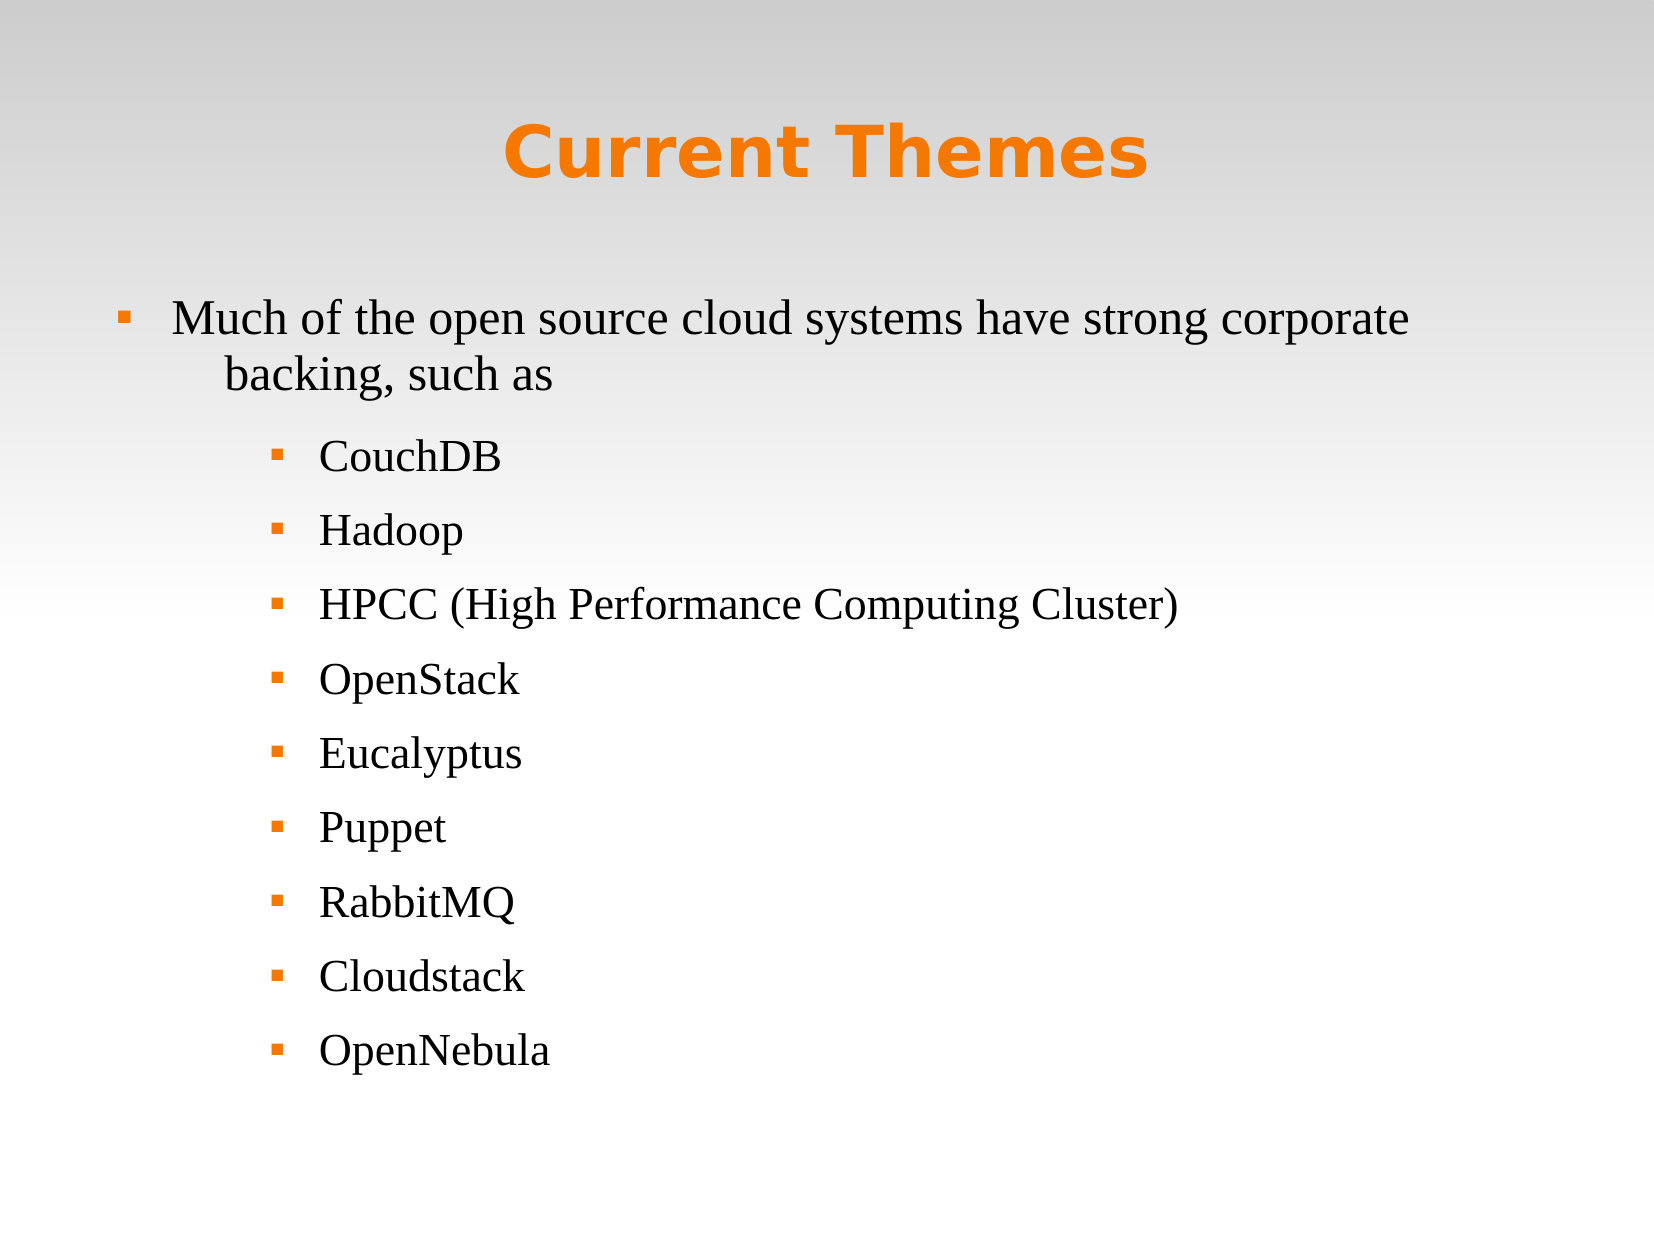

# Current Themes
Much of the open source cloud systems have strong corporate backing, such as
CouchDB
Hadoop
HPCC (High Performance Computing Cluster)
OpenStack
Eucalyptus
Puppet
RabbitMQ
Cloudstack
OpenNebula